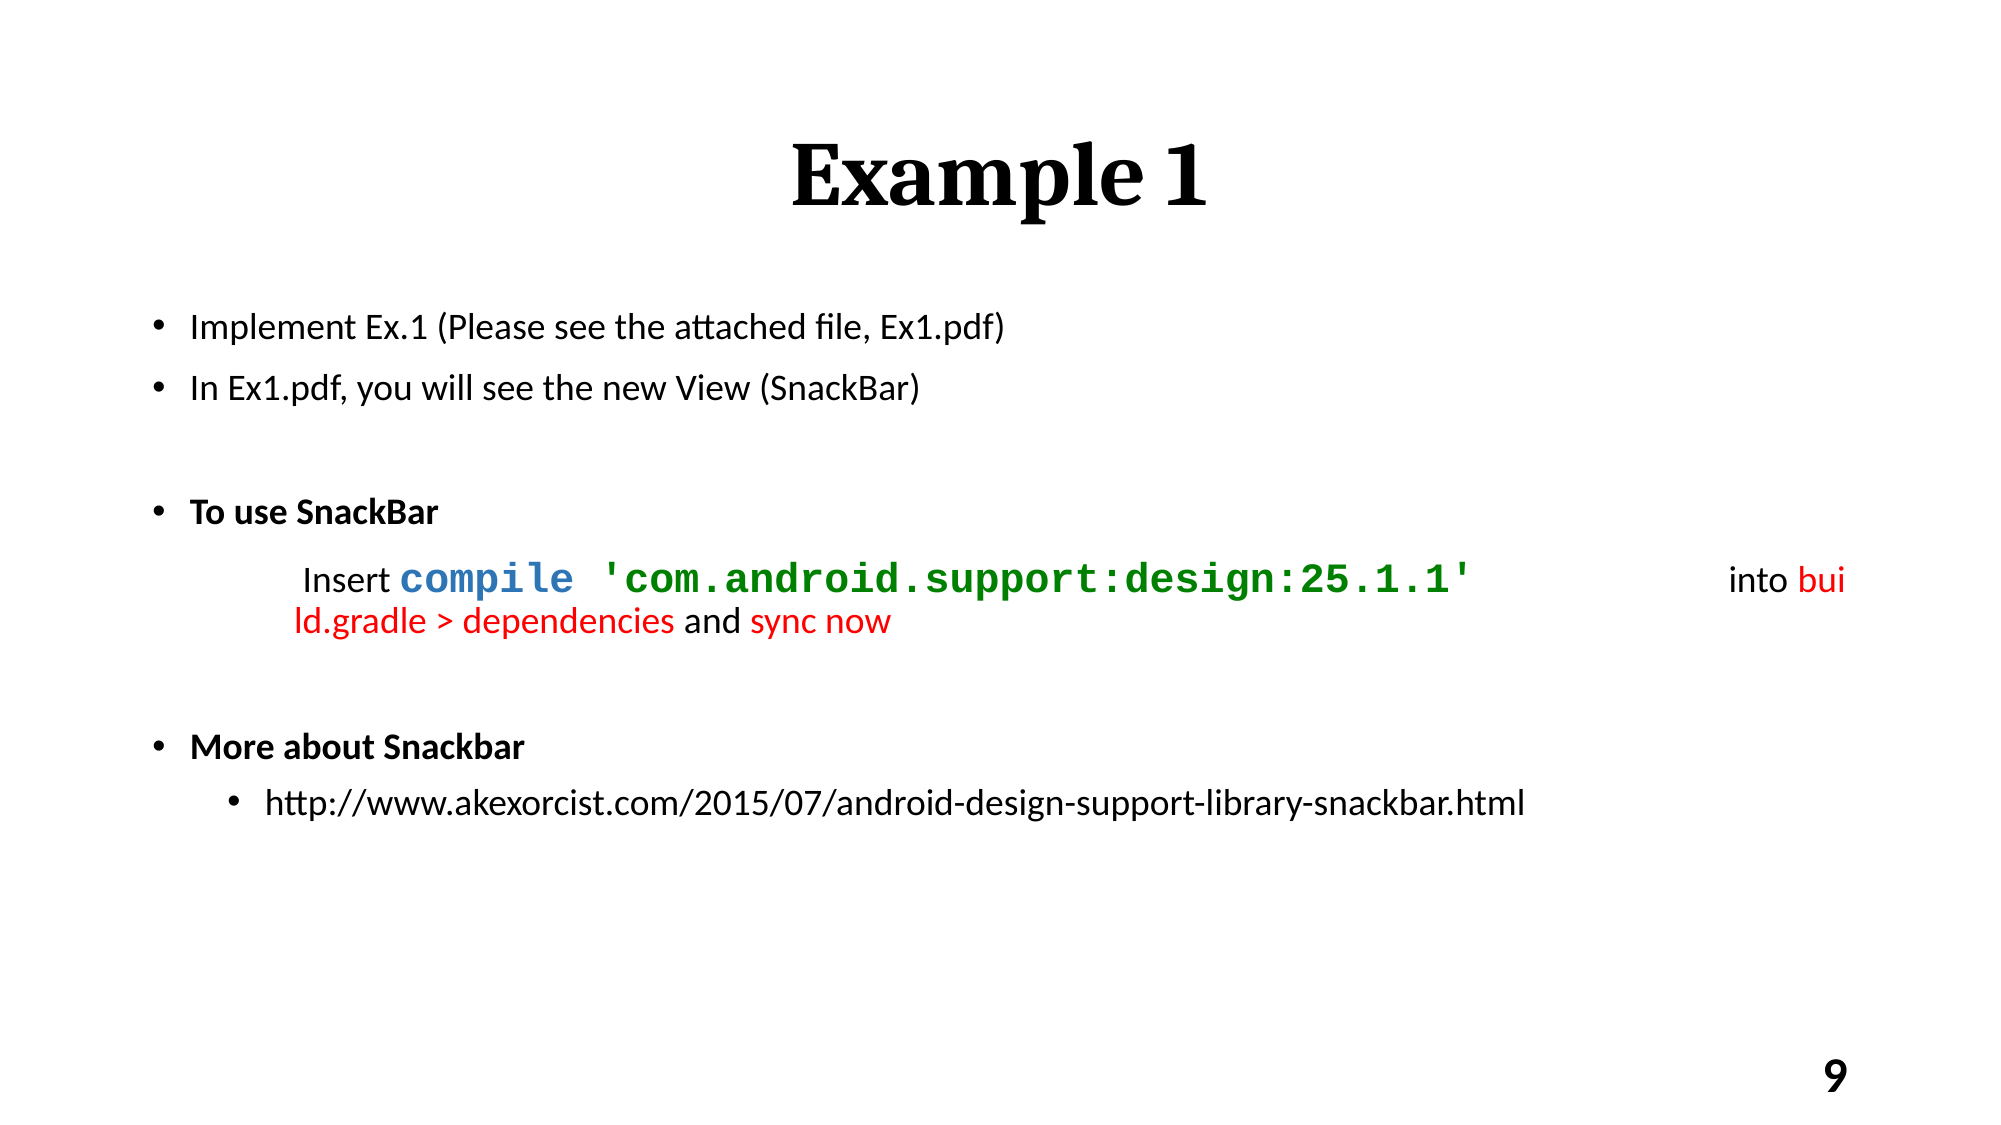

# Example 1
Implement Ex.1 (Please see the attached file, Ex1.pdf)
In Ex1.pdf, you will see the new View (SnackBar)
To use SnackBar
 Insert compile 'com.android.support:design:25.1.1' into build.gradle > dependencies and sync now
More about Snackbar
http://www.akexorcist.com/2015/07/android-design-support-library-snackbar.html